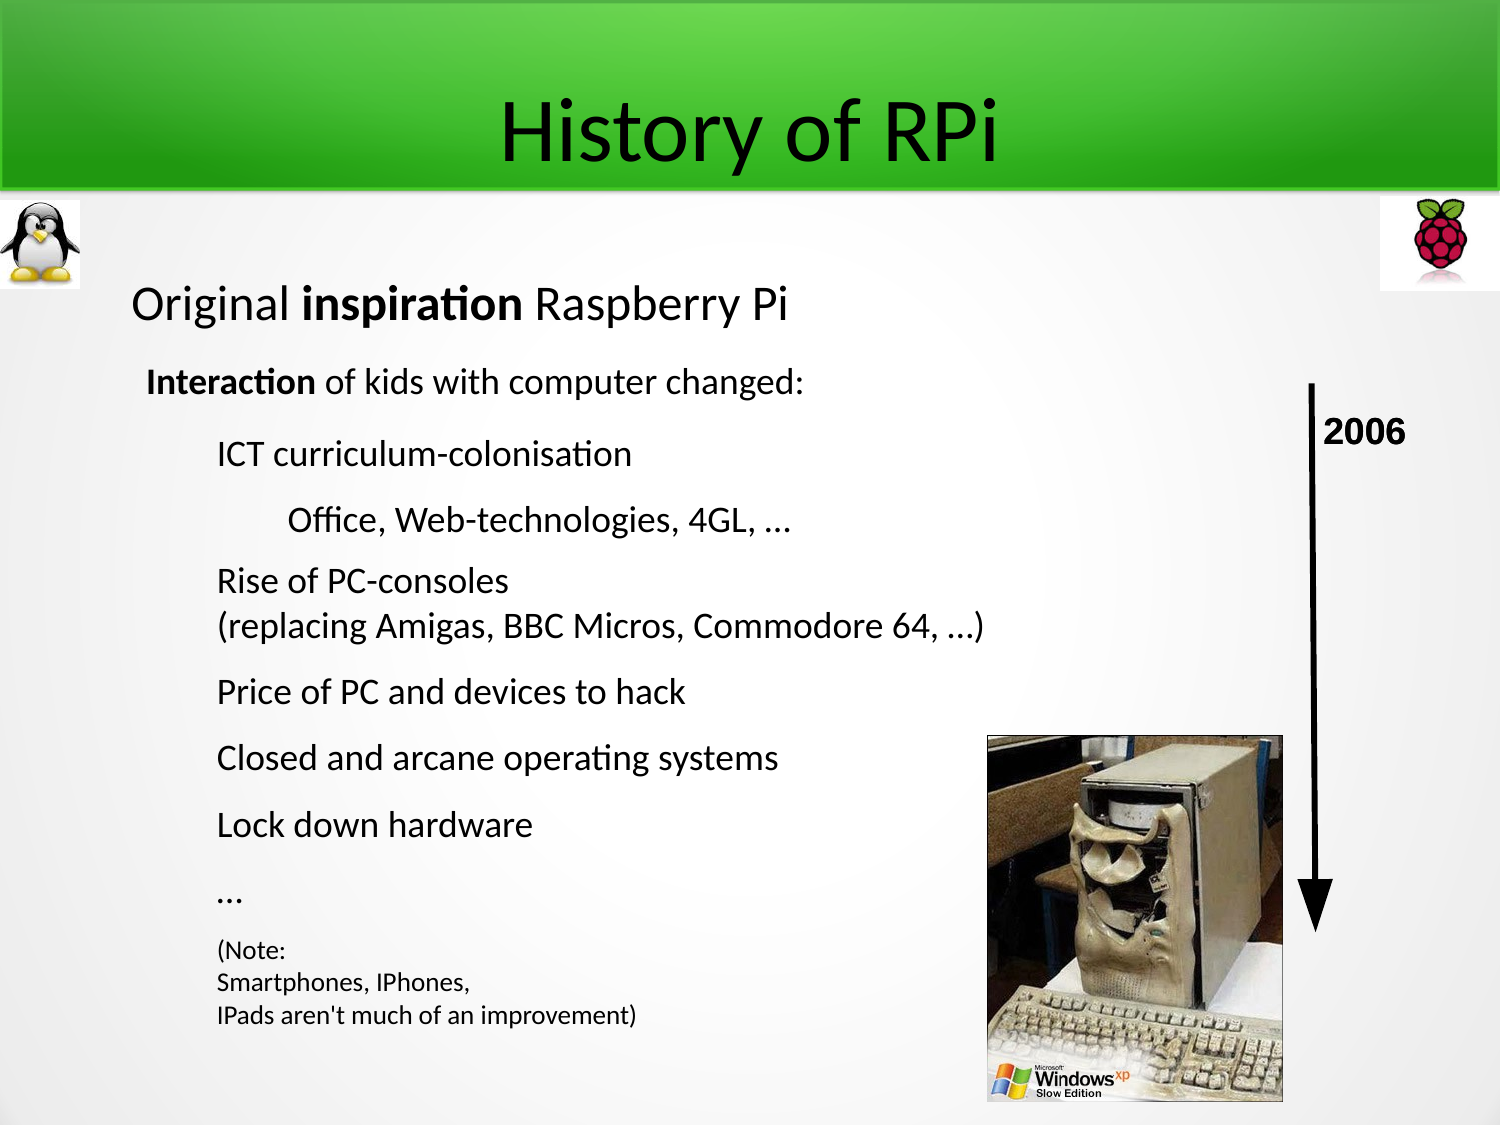

# History of RPi
Original inspiration Raspberry Pi
Interaction of kids with computer changed:
ICT curriculum-colonisation
Office, Web-technologies, 4GL, …
Rise of PC-consoles
(replacing Amigas, BBC Micros, Commodore 64, …)
Price of PC and devices to hack
Closed and arcane operating systems
Lock down hardware
…
(Note:
Smartphones, IPhones,
IPads aren't much of an improvement)
2006
2006